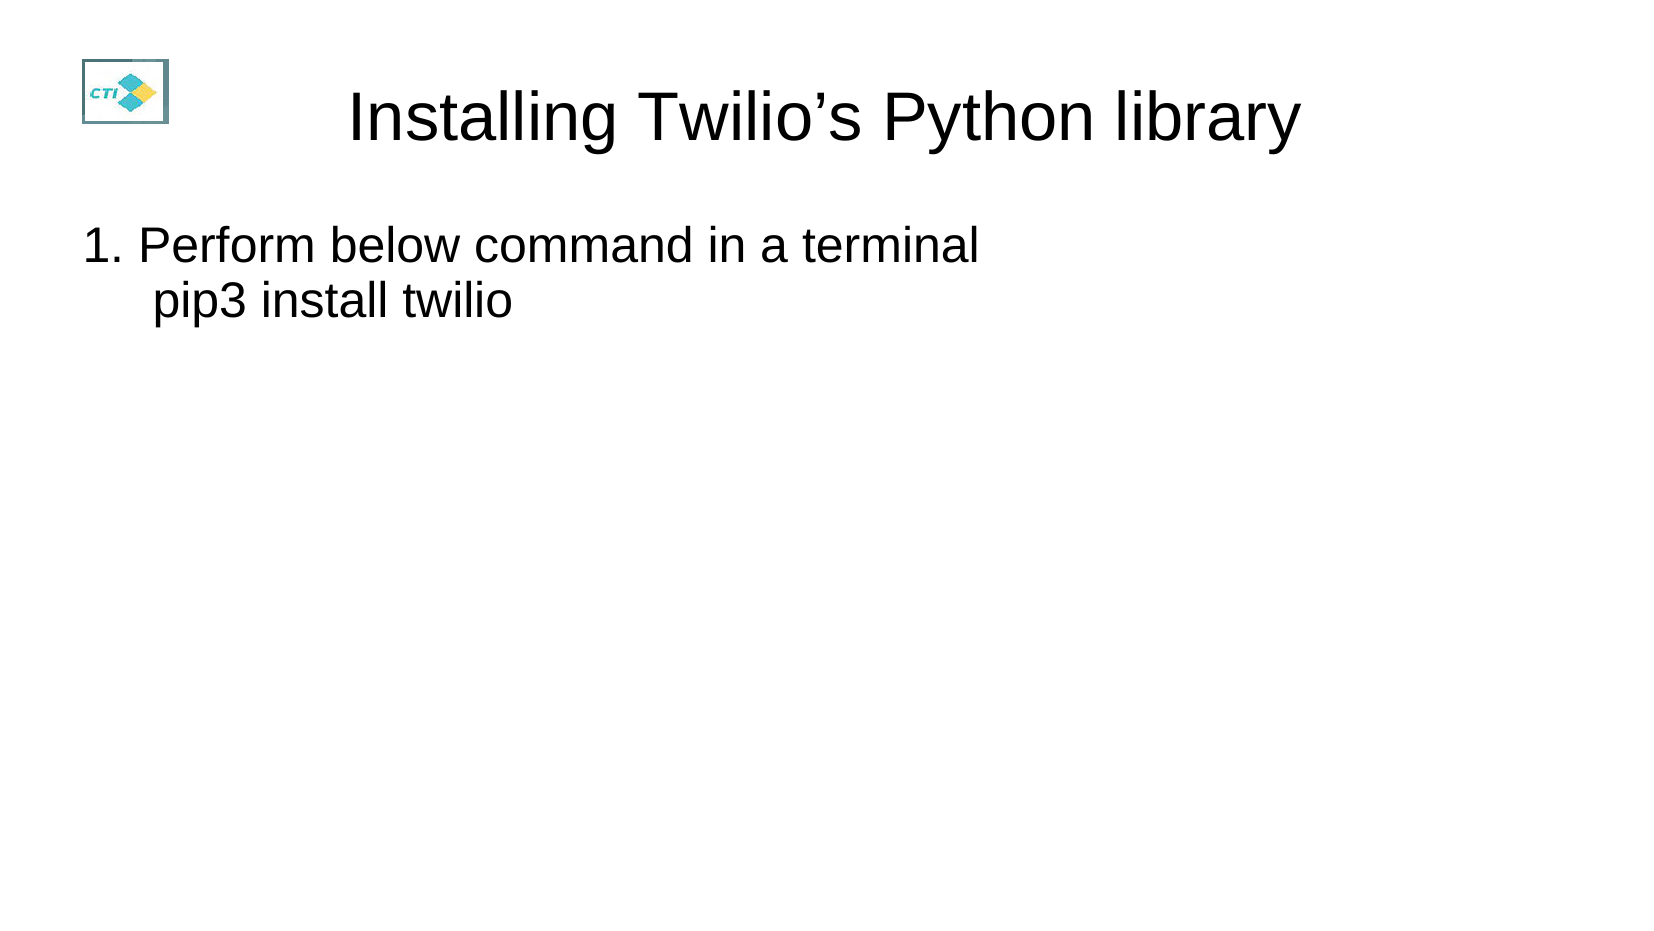

# Installing Twilio’s Python library
1. Perform below command in a terminal
 pip3 install twilio